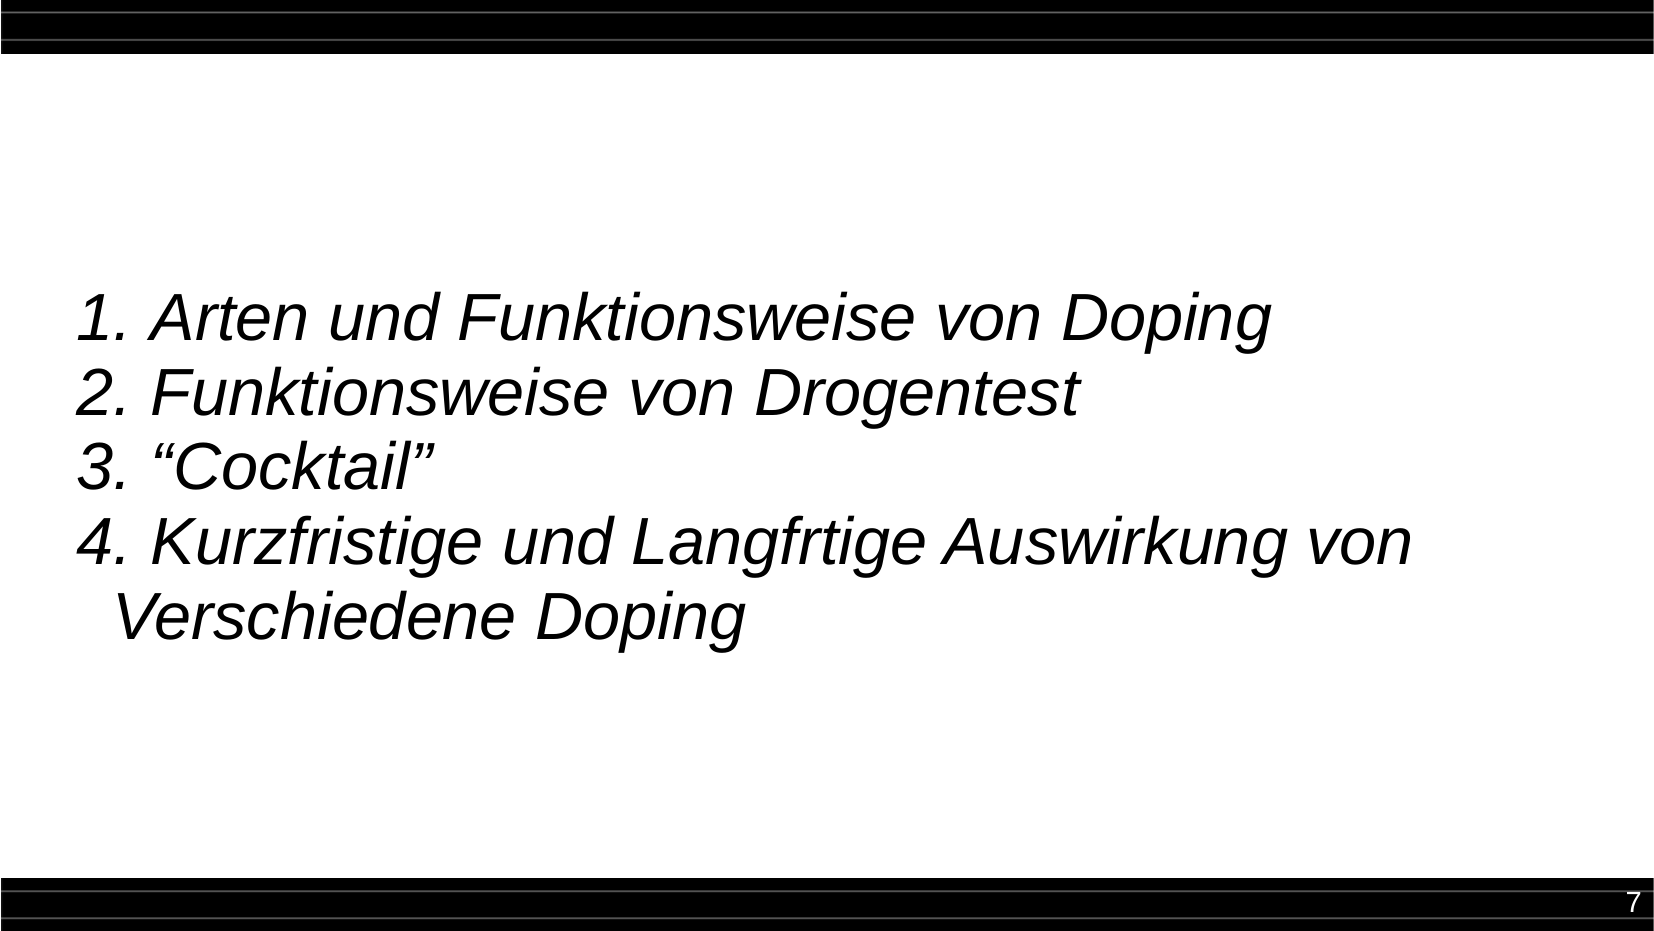

# Arten und Funktionsweise von Doping
 Funktionsweise von Drogentest
 “Cocktail”
 Kurzfristige und Langfrtige Auswirkung von Verschiedene Doping